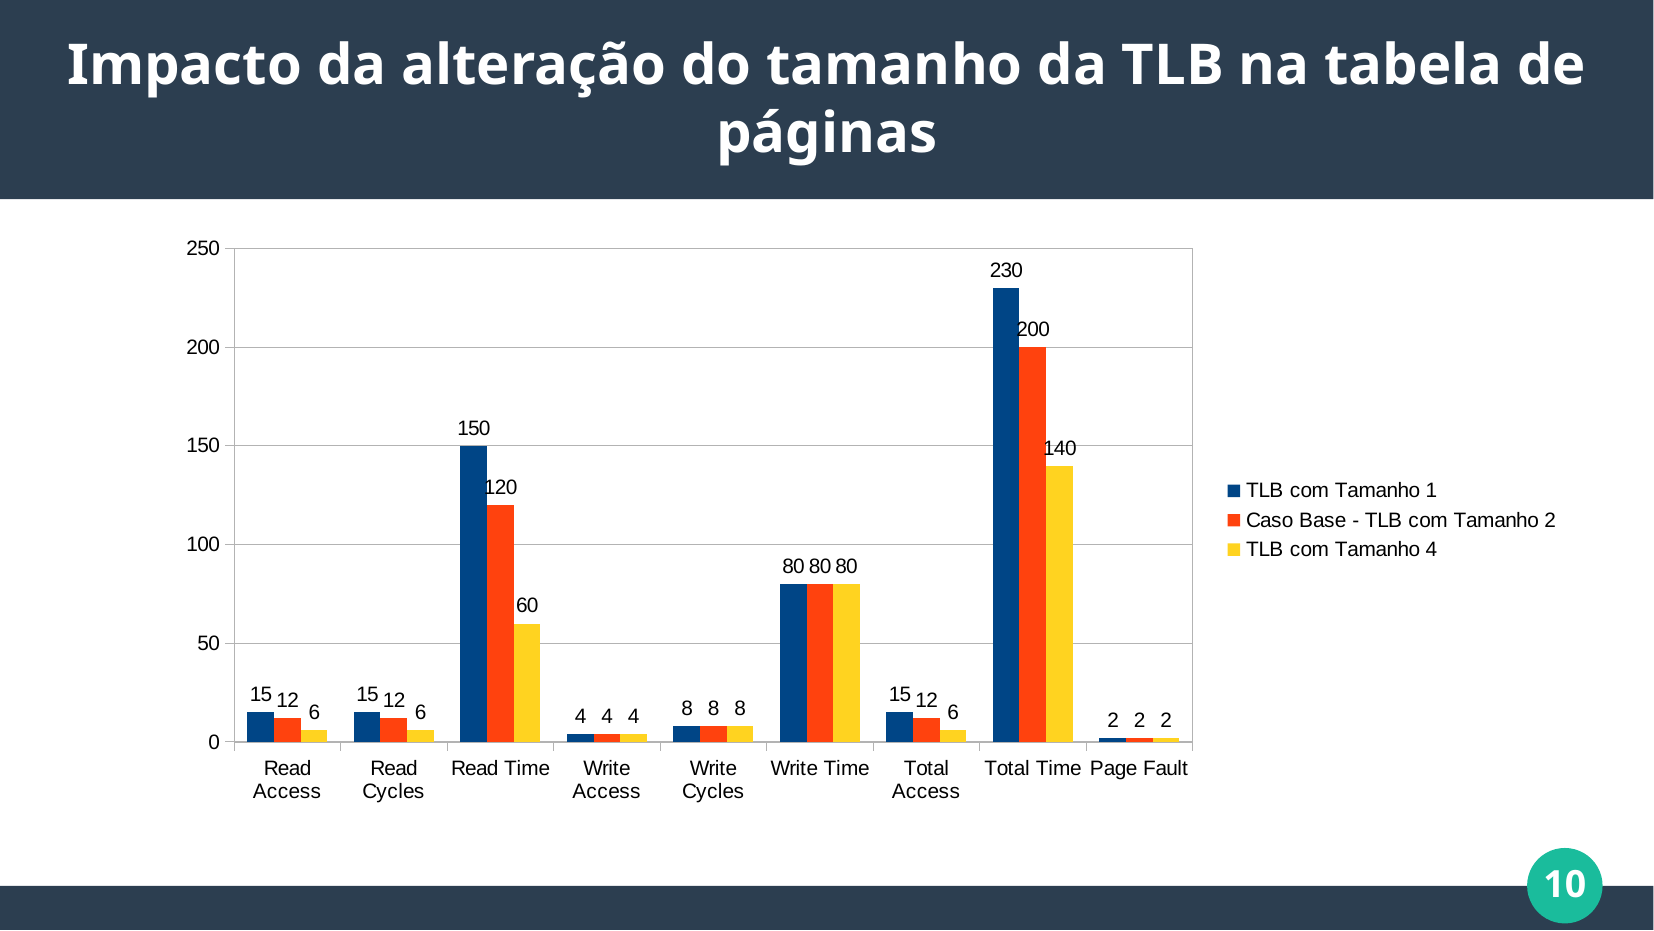

# Impacto da alteração do tamanho da TLB na tabela de páginas
### Chart
| Category | TLB com Tamanho 1 | Caso Base - TLB com Tamanho 2 | TLB com Tamanho 4 |
|---|---|---|---|
| Read Access | 15.0 | 12.0 | 6.0 |
| Read Cycles | 15.0 | 12.0 | 6.0 |
| Read Time | 150.0 | 120.0 | 60.0 |
| Write Access | 4.0 | 4.0 | 4.0 |
| Write Cycles | 8.0 | 8.0 | 8.0 |
| Write Time | 80.0 | 80.0 | 80.0 |
| Total Access | 15.0 | 12.0 | 6.0 |
| Total Time | 230.0 | 200.0 | 140.0 |
| Page Fault | 2.0 | 2.0 | 2.0 |